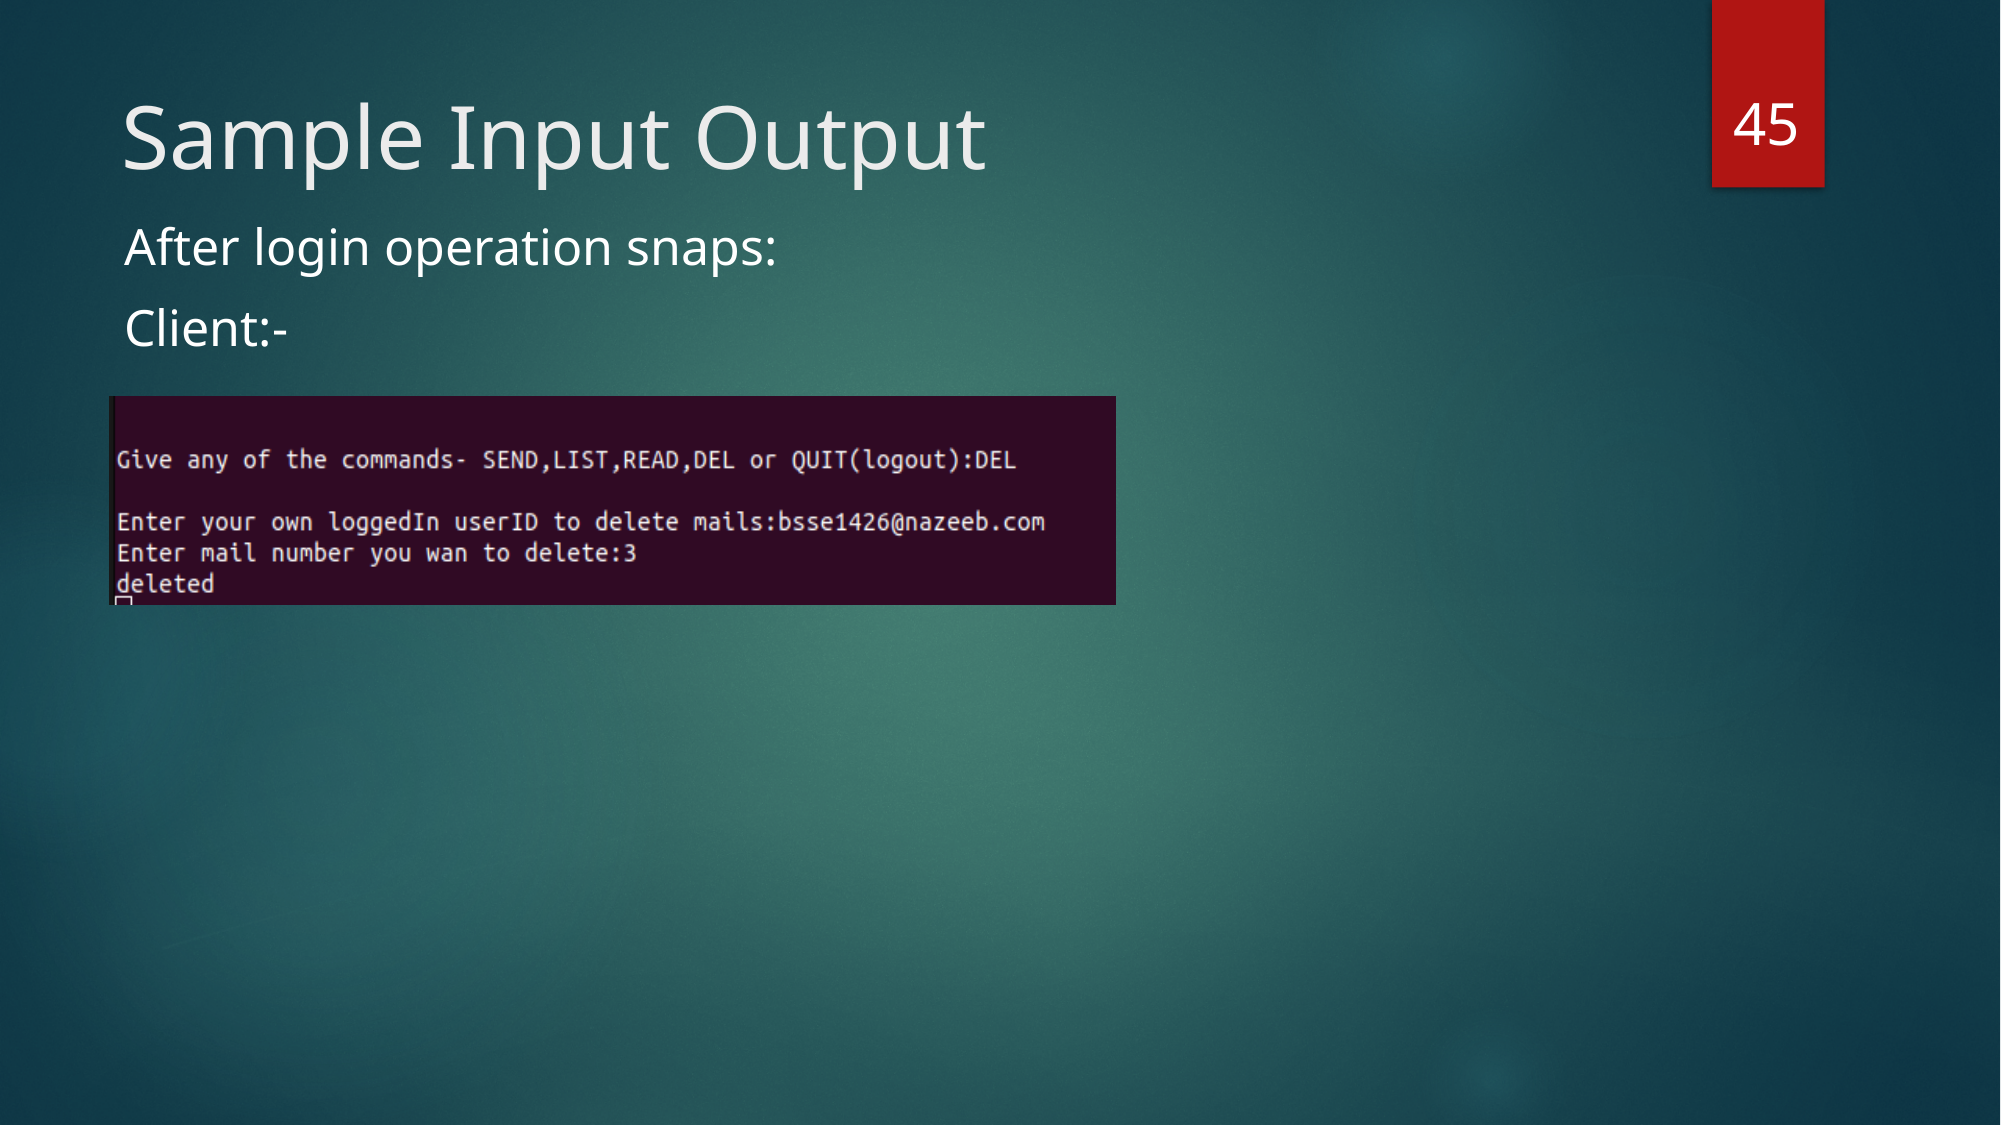

45
# Sample Input Output
After login operation snaps:
Client:-